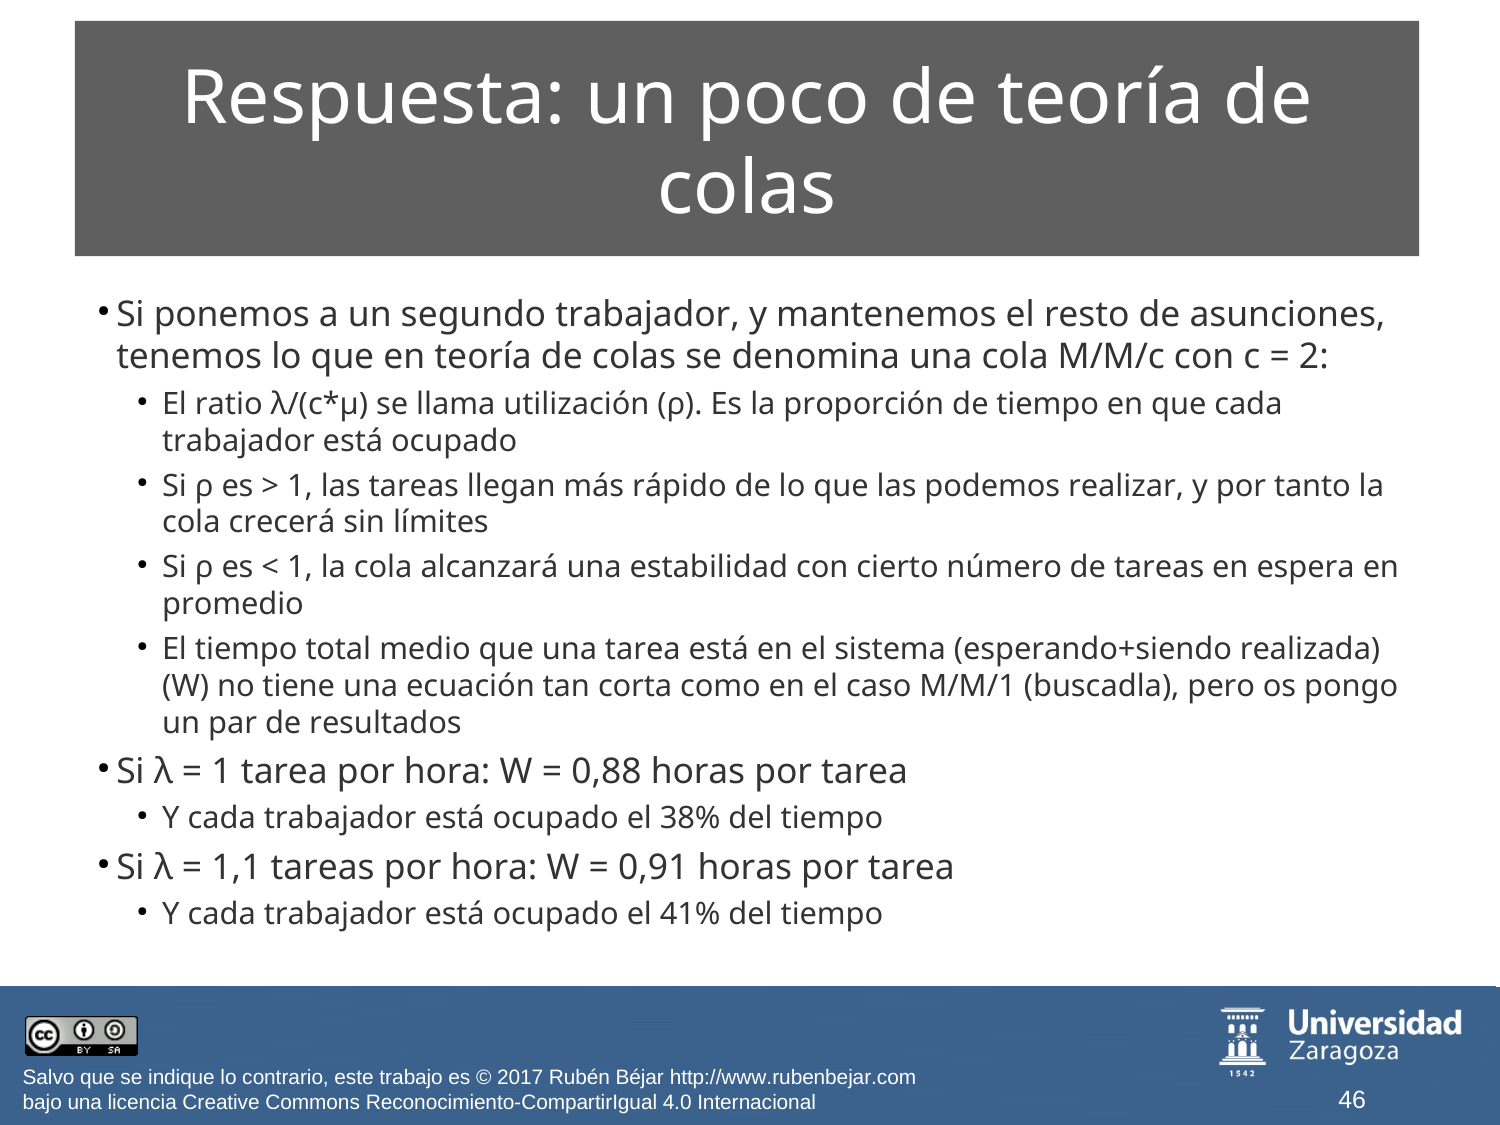

# Respuesta: un poco de teoría de colas
Si ponemos a un segundo trabajador, y mantenemos el resto de asunciones, tenemos lo que en teoría de colas se denomina una cola M/M/c con c = 2:
El ratio λ/(c*μ) se llama utilización (ρ). Es la proporción de tiempo en que cada trabajador está ocupado
Si ρ es > 1, las tareas llegan más rápido de lo que las podemos realizar, y por tanto la cola crecerá sin límites
Si ρ es < 1, la cola alcanzará una estabilidad con cierto número de tareas en espera en promedio
El tiempo total medio que una tarea está en el sistema (esperando+siendo realizada) (W) no tiene una ecuación tan corta como en el caso M/M/1 (buscadla), pero os pongo un par de resultados
Si λ = 1 tarea por hora: W = 0,88 horas por tarea
Y cada trabajador está ocupado el 38% del tiempo
Si λ = 1,1 tareas por hora: W = 0,91 horas por tarea
Y cada trabajador está ocupado el 41% del tiempo